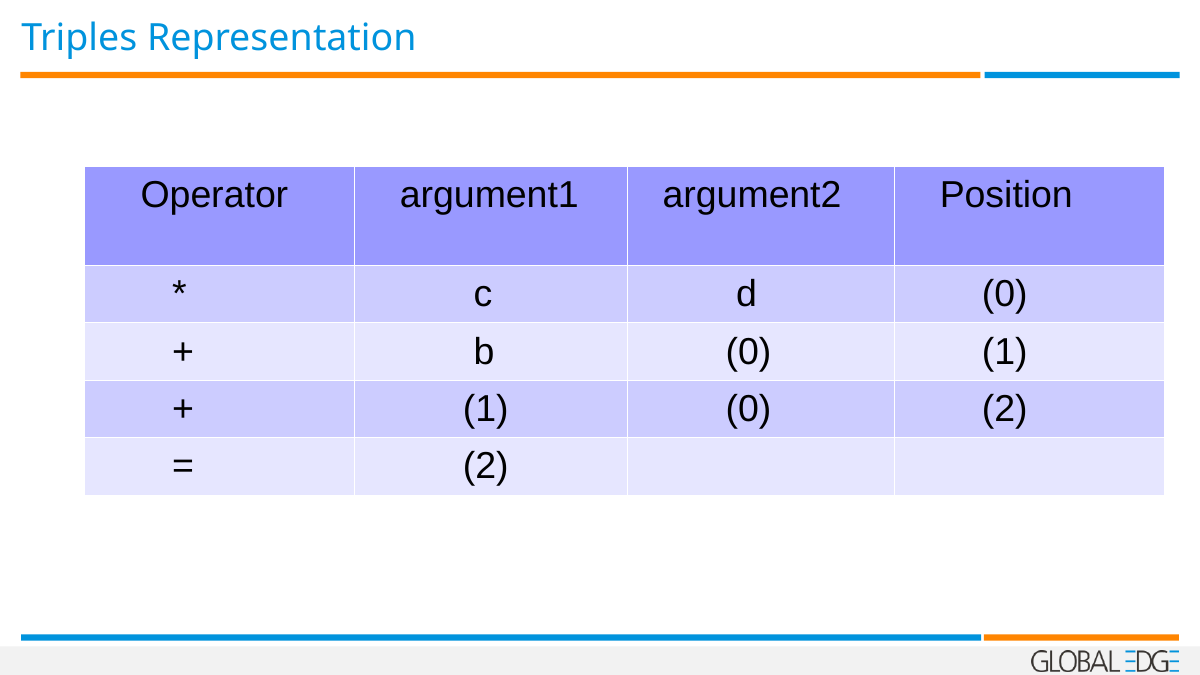

# Triples Representation
| Operator | argument1 | argument2 | Position |
| --- | --- | --- | --- |
| \* | c | d | (0) |
| + | b | (0) | (1) |
| + | (1) | (0) | (2) |
| = | (2) | | |